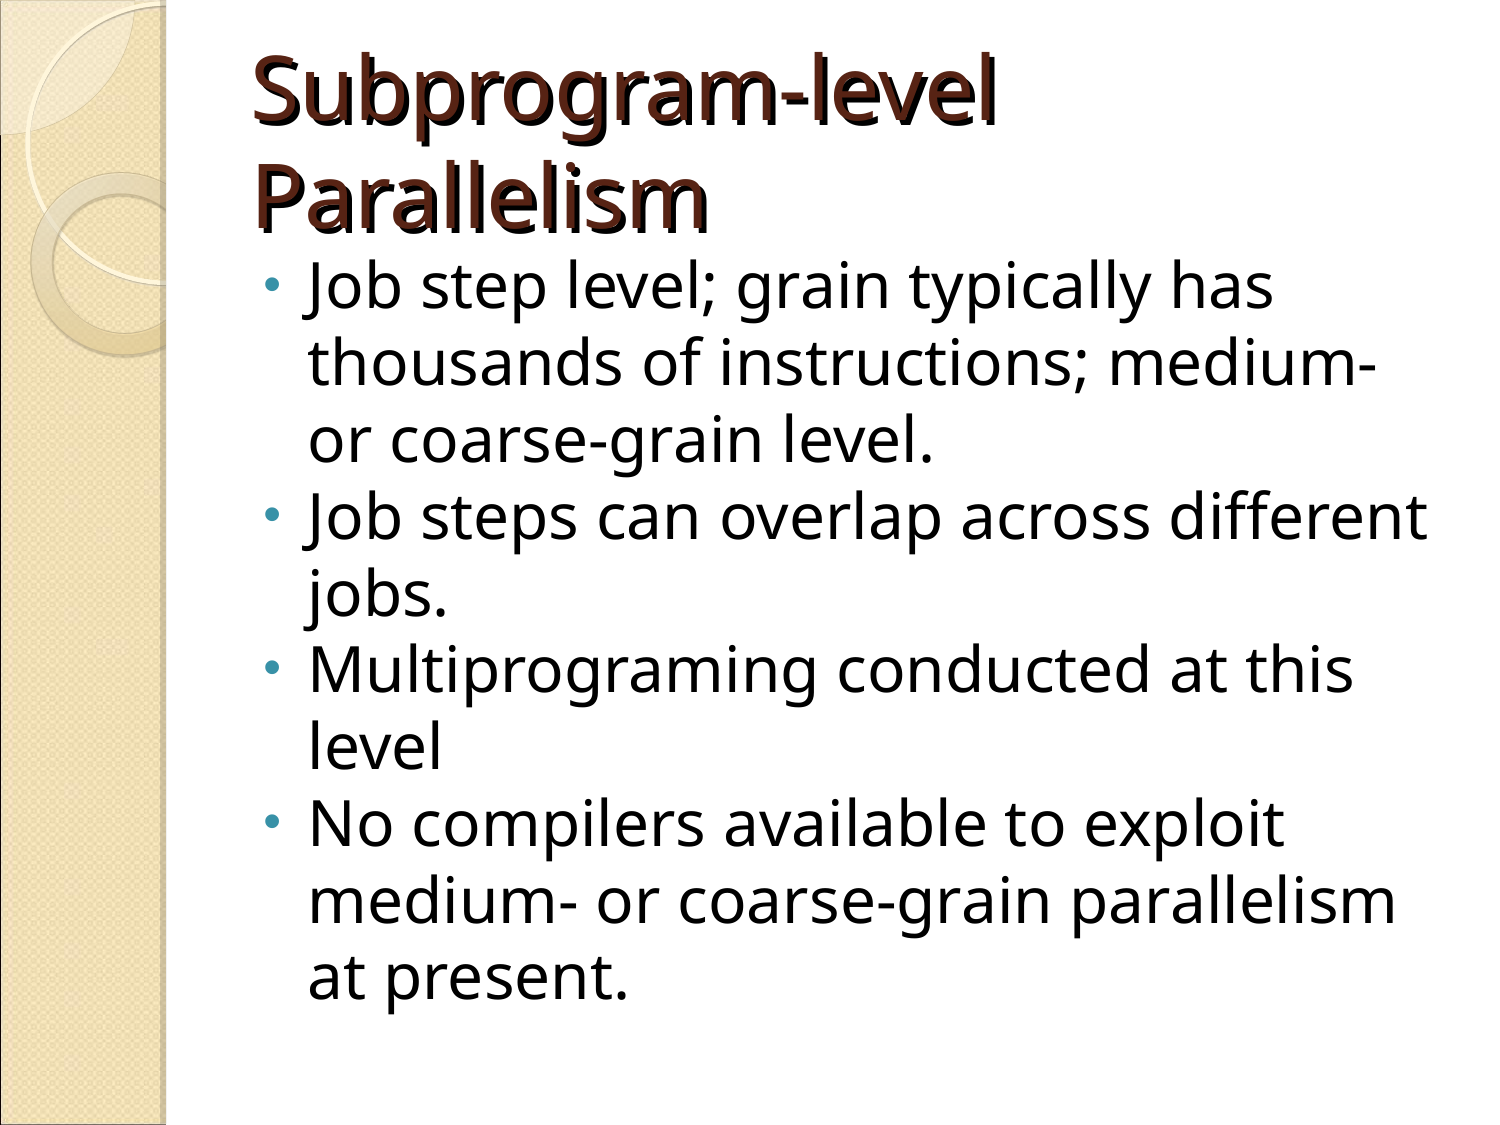

# Subprogram-level Parallelism
Job step level; grain typically has thousands of instructions; medium- or coarse-grain level.
Job steps can overlap across different jobs.
Multiprograming conducted at this level
No compilers available to exploit medium- or coarse-grain parallelism at present.